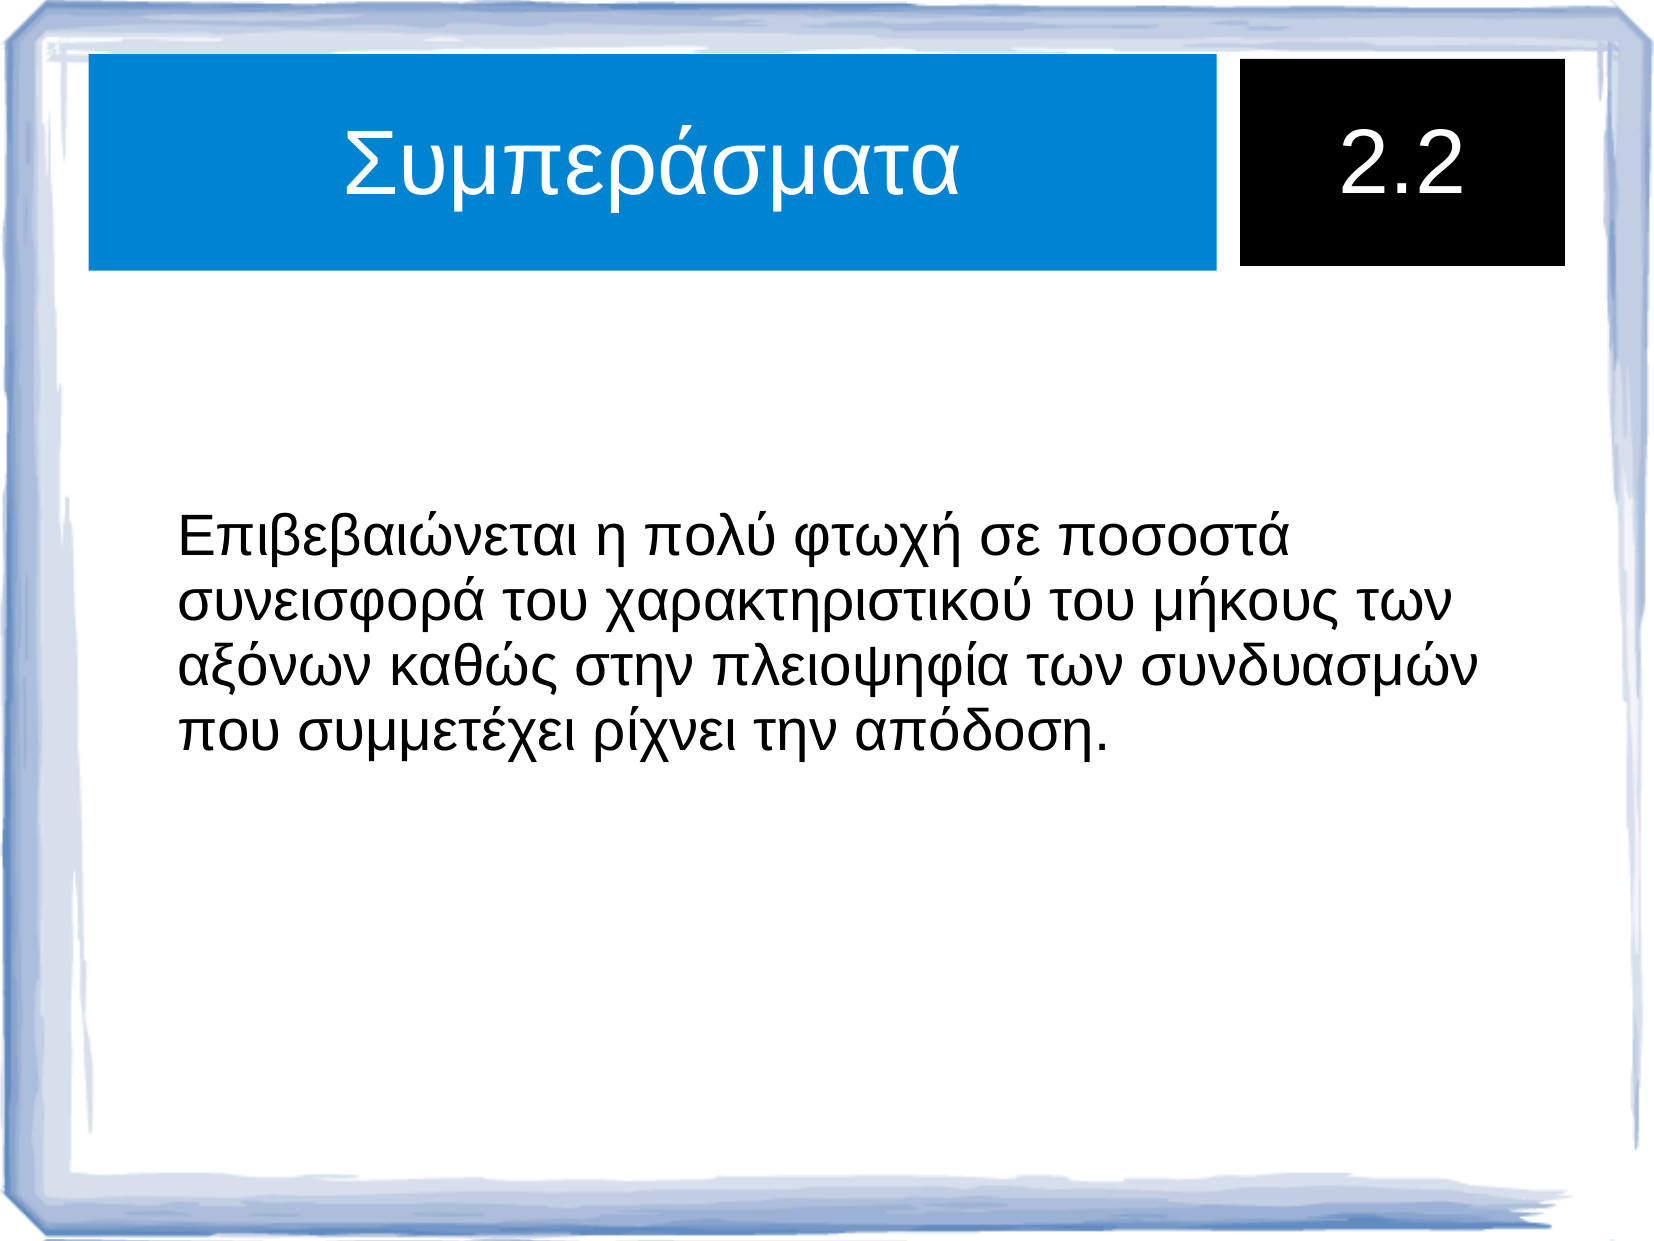

Συμπεράσματα
2.2
# Επιβεβαιώνεται η πολύ φτωχή σε ποσοστά συνεισφορά του χαρακτηριστικού του μήκους των αξόνων καθώς στην πλειοψηφία των συνδυασμών που συμμετέχει ρίχνει την απόδοση.